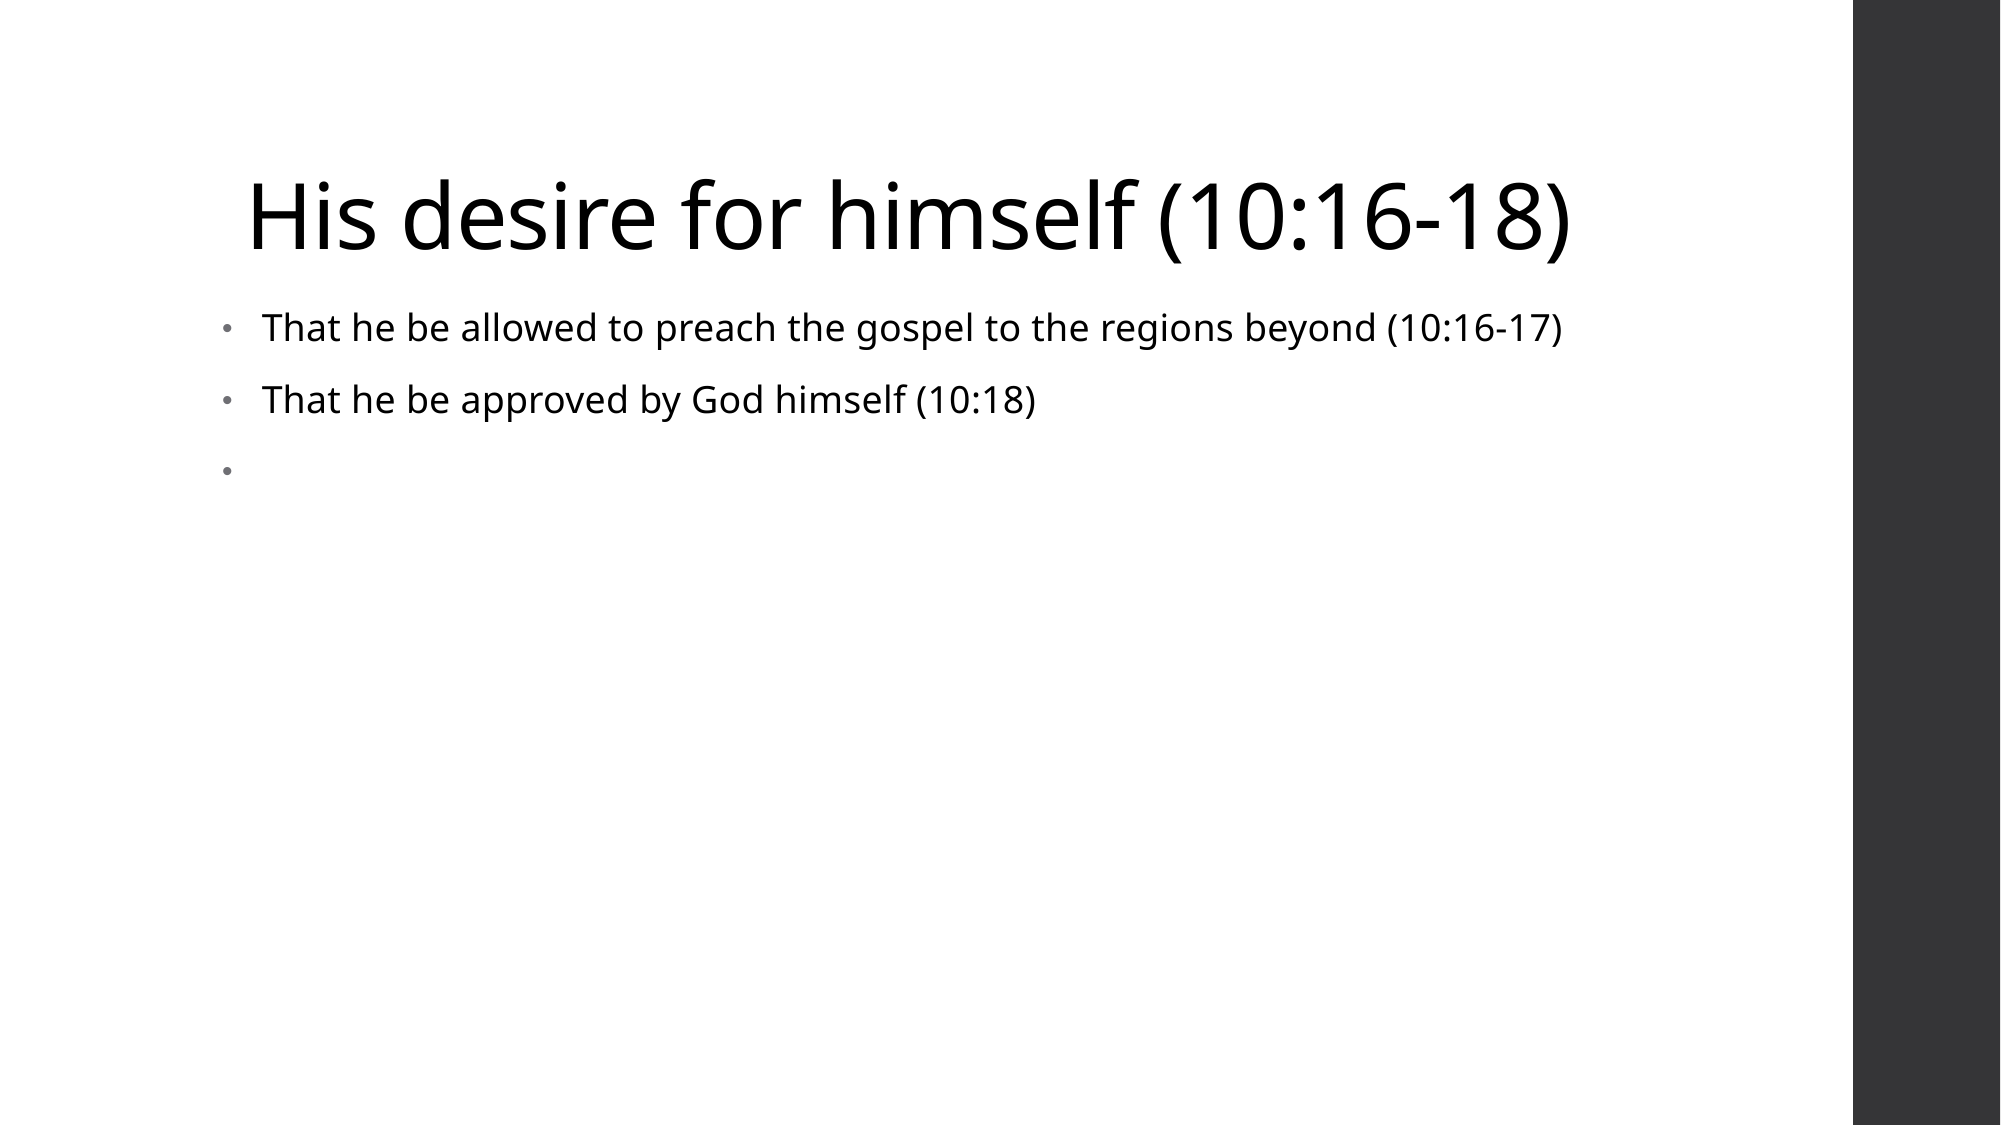

# His desire for himself (10:16-18)
 That he be allowed to preach the gospel to the regions beyond (10:16-17)
 That he be approved by God himself (10:18)